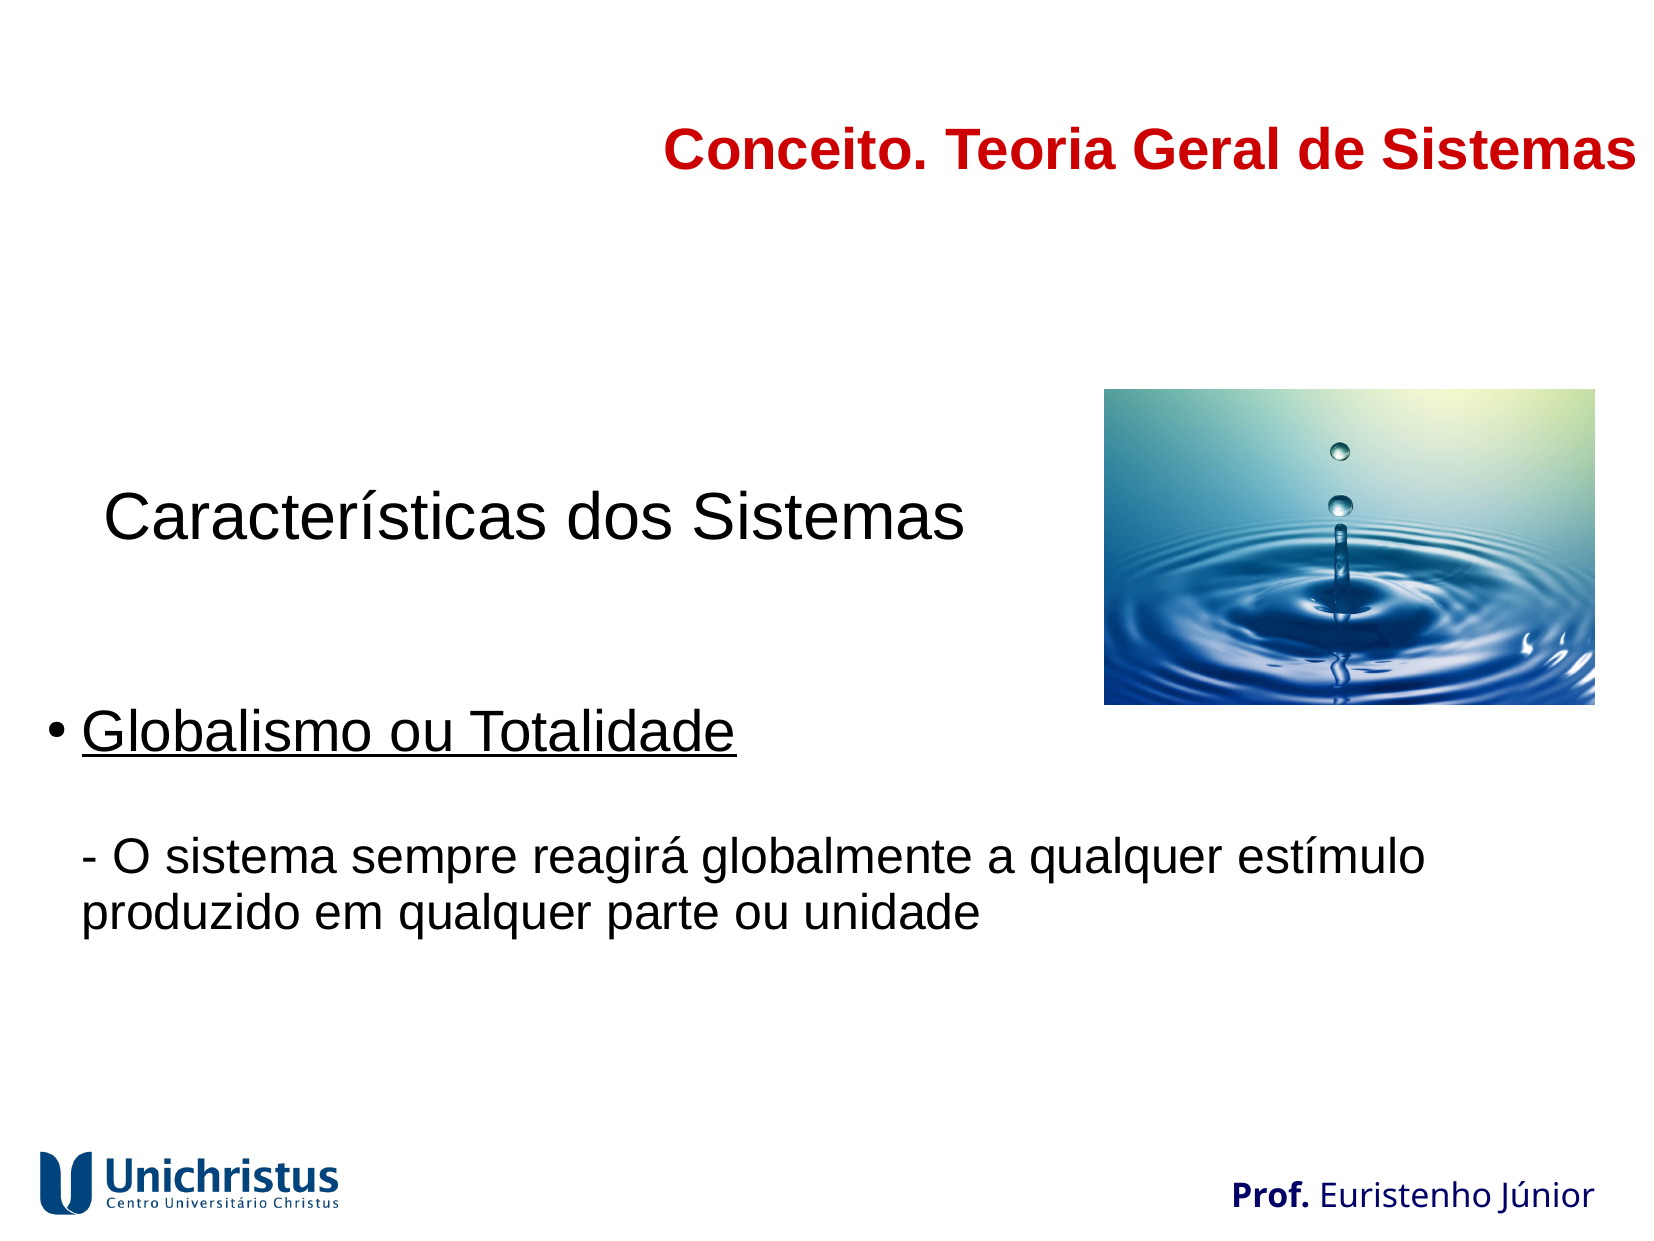

Conceito. Teoria Geral de Sistemas
Características dos Sistemas
Globalismo ou Totalidade
- O sistema sempre reagirá globalmente a qualquer estímulo
produzido em qualquer parte ou unidade
Prof. Euristenho Júnior